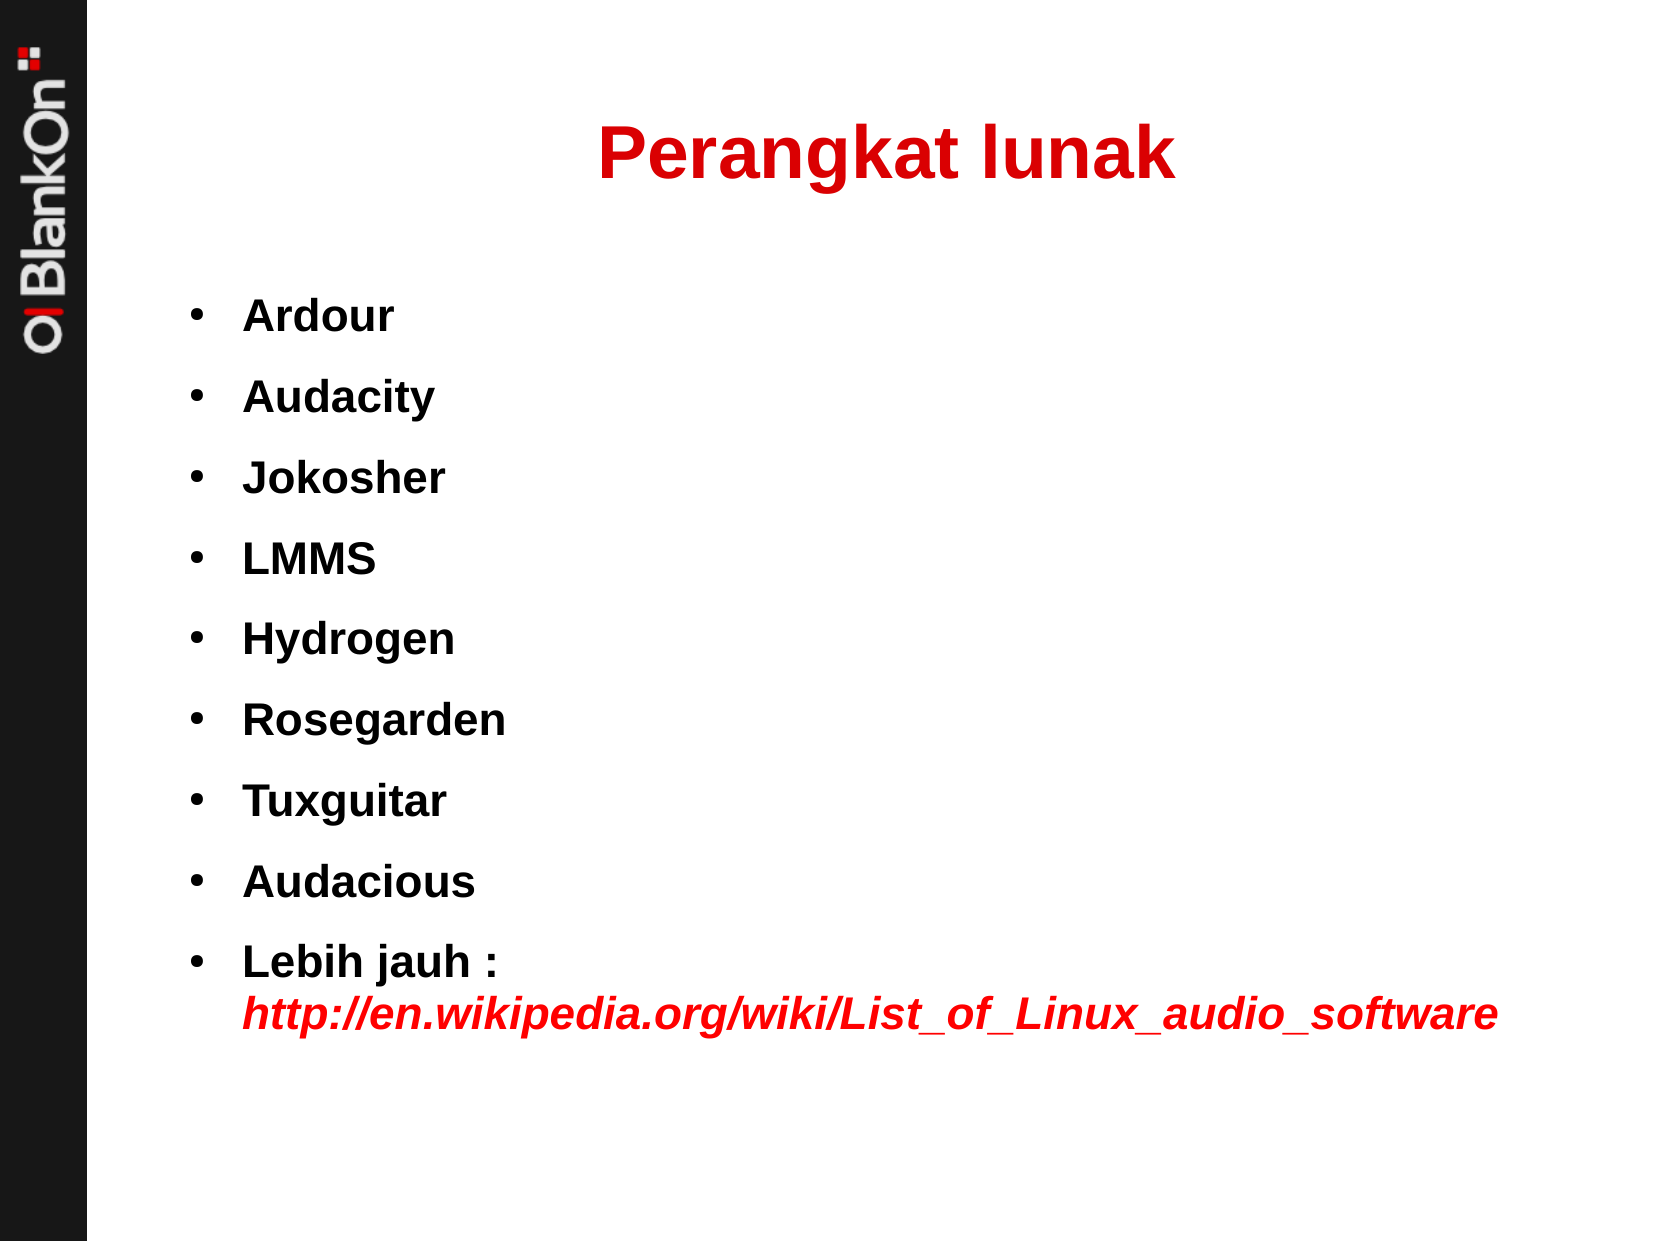

Perangkat lunak
# Ardour
Audacity
Jokosher
LMMS
Hydrogen
Rosegarden
Tuxguitar
Audacious
Lebih jauh : http://en.wikipedia.org/wiki/List_of_Linux_audio_software